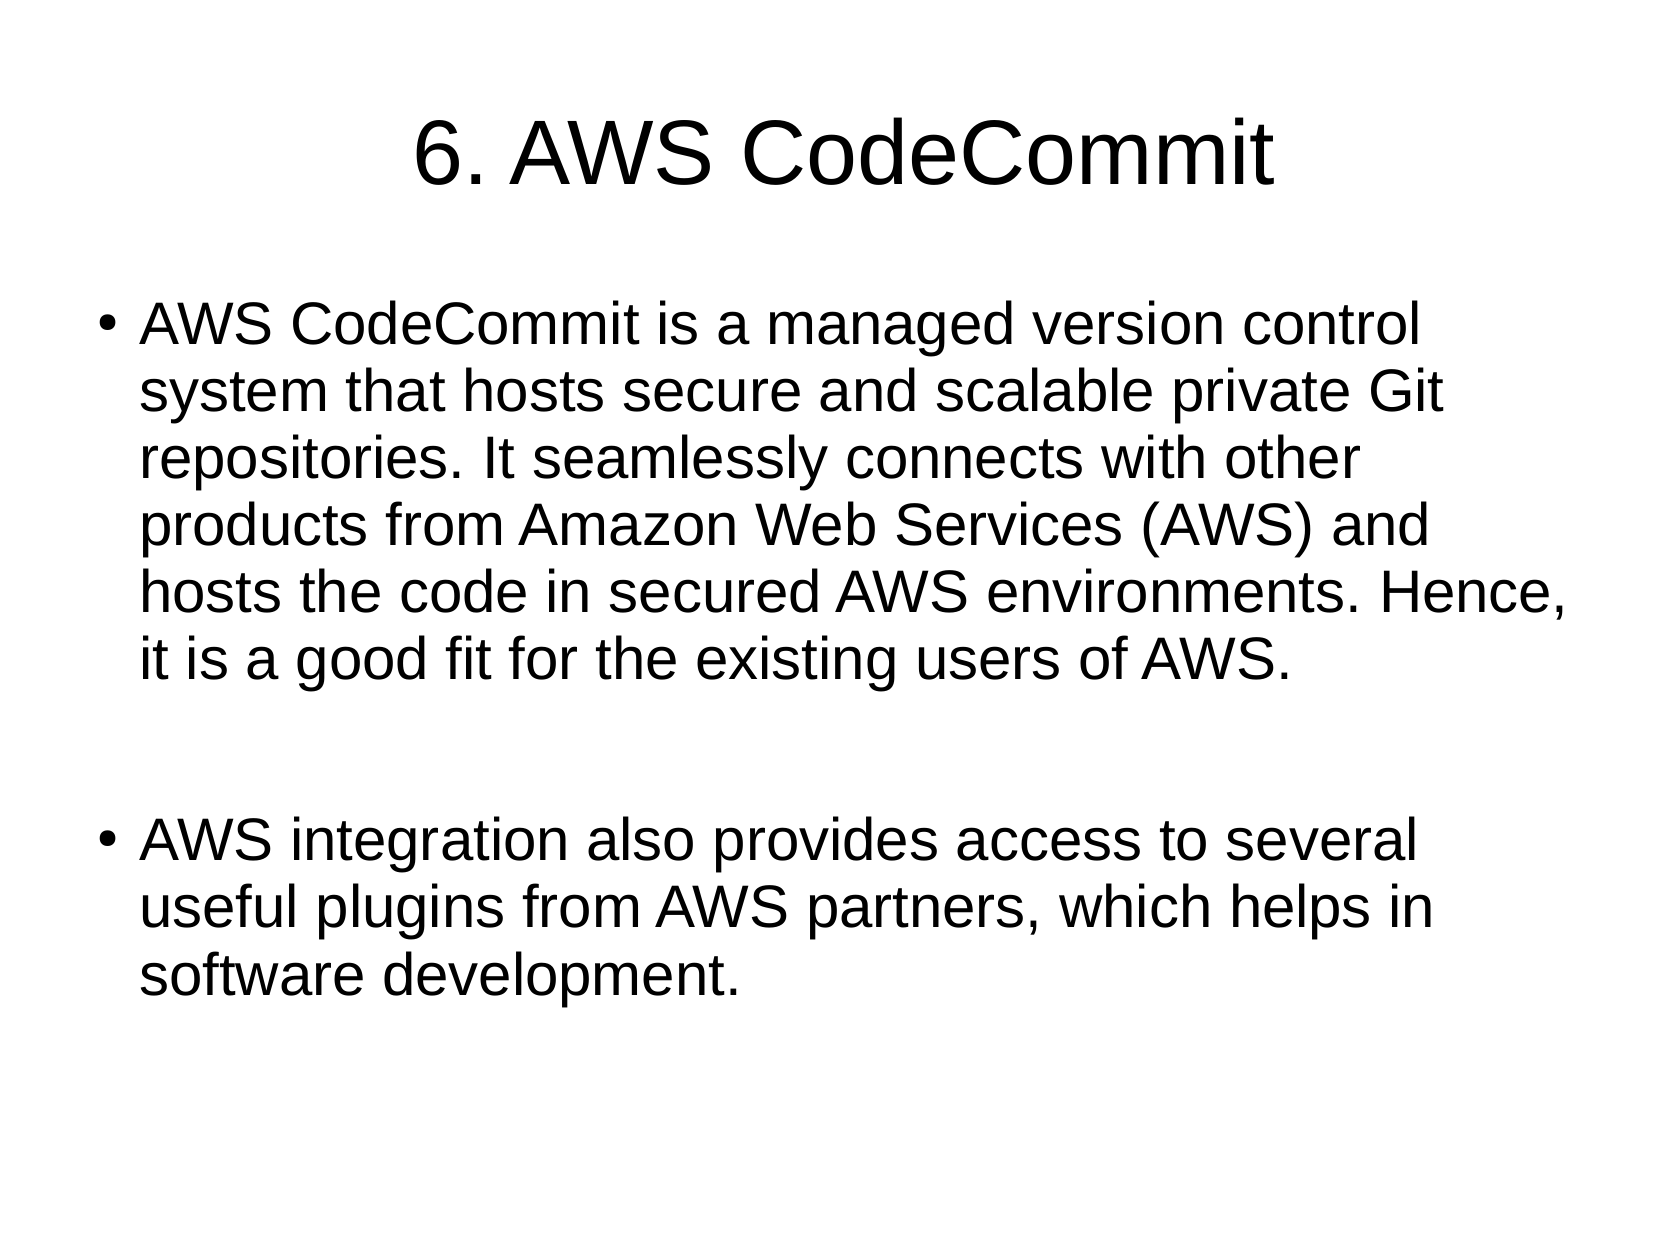

# 6. AWS CodeCommit
AWS CodeCommit is a managed version control system that hosts secure and scalable private Git repositories. It seamlessly connects with other products from Amazon Web Services (AWS) and hosts the code in secured AWS environments. Hence, it is a good fit for the existing users of AWS.
AWS integration also provides access to several useful plugins from AWS partners, which helps in software development.